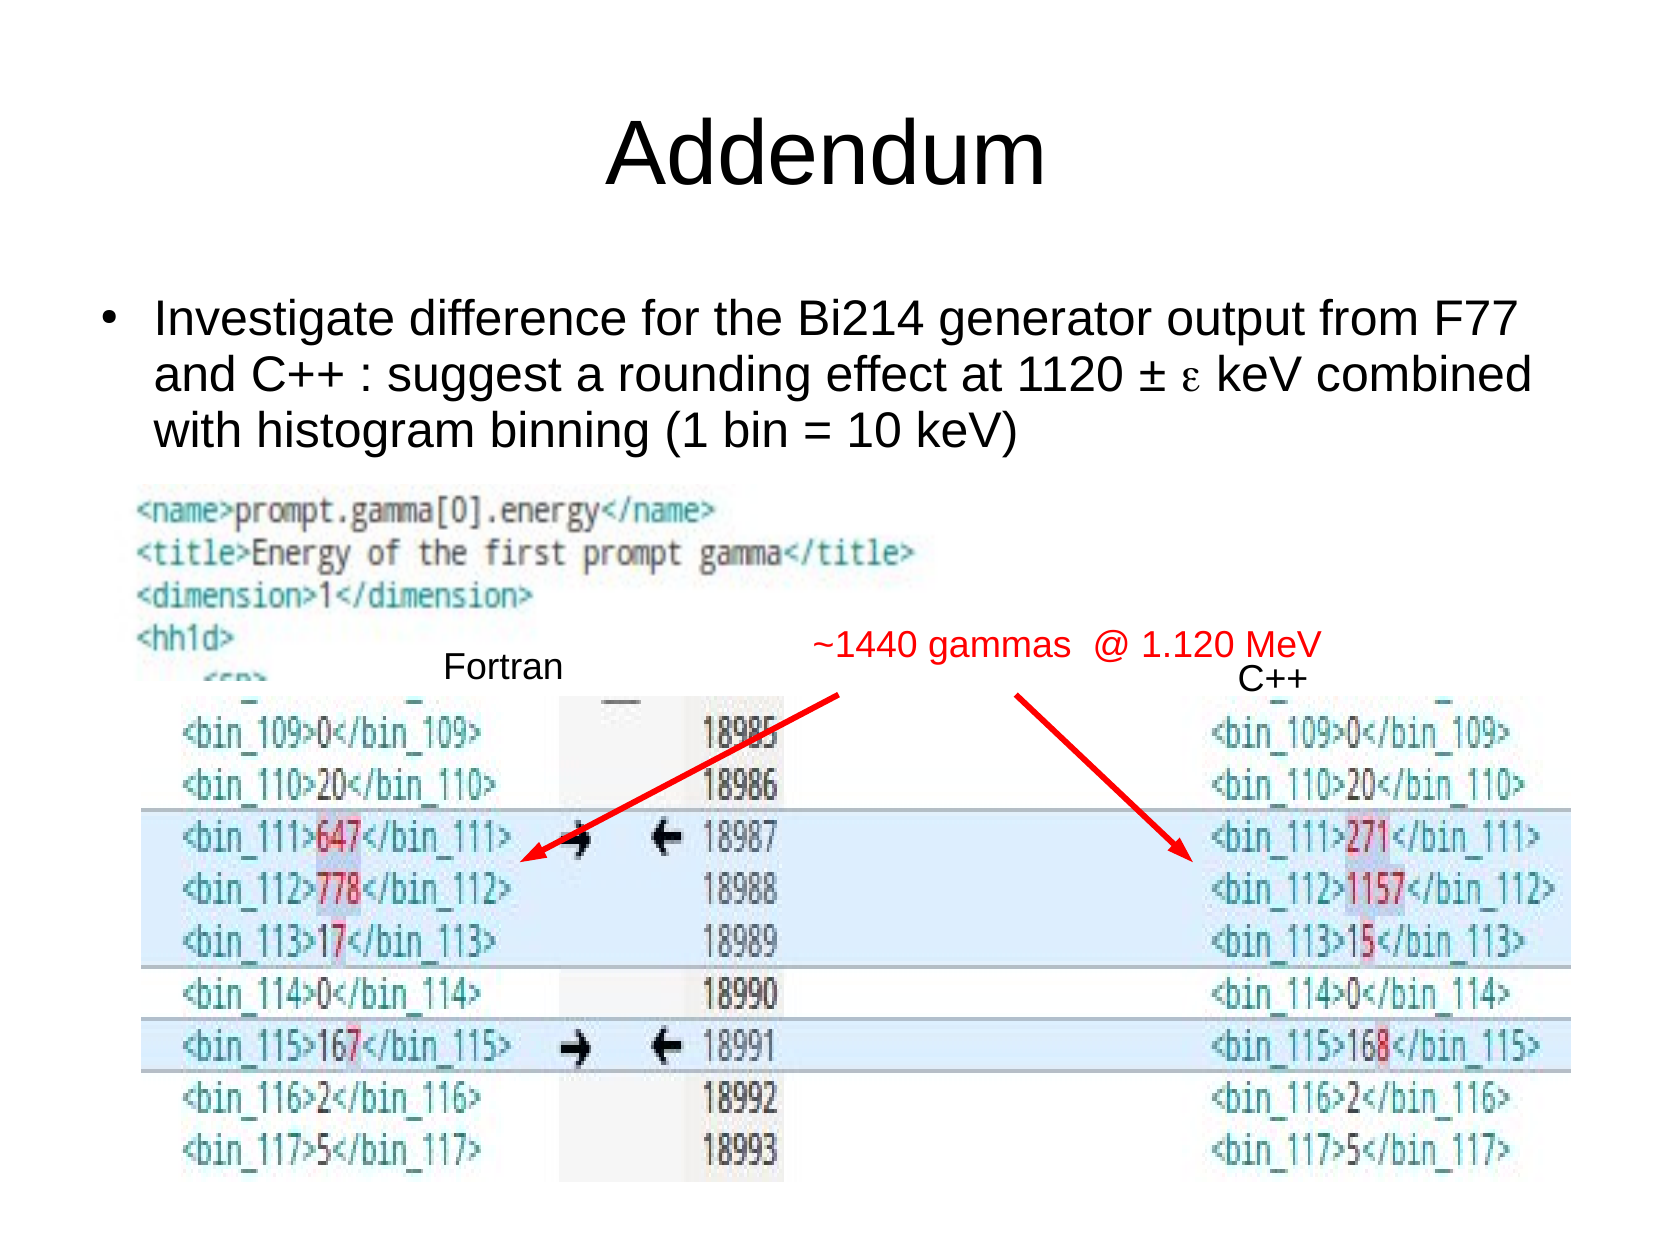

# Addendum
Investigate difference for the Bi214 generator output from F77 and C++ : suggest a rounding effect at 1120 ± e keV combined with histogram binning (1 bin = 10 keV)
~1440 gammas @ 1.120 MeV
Fortran
C++